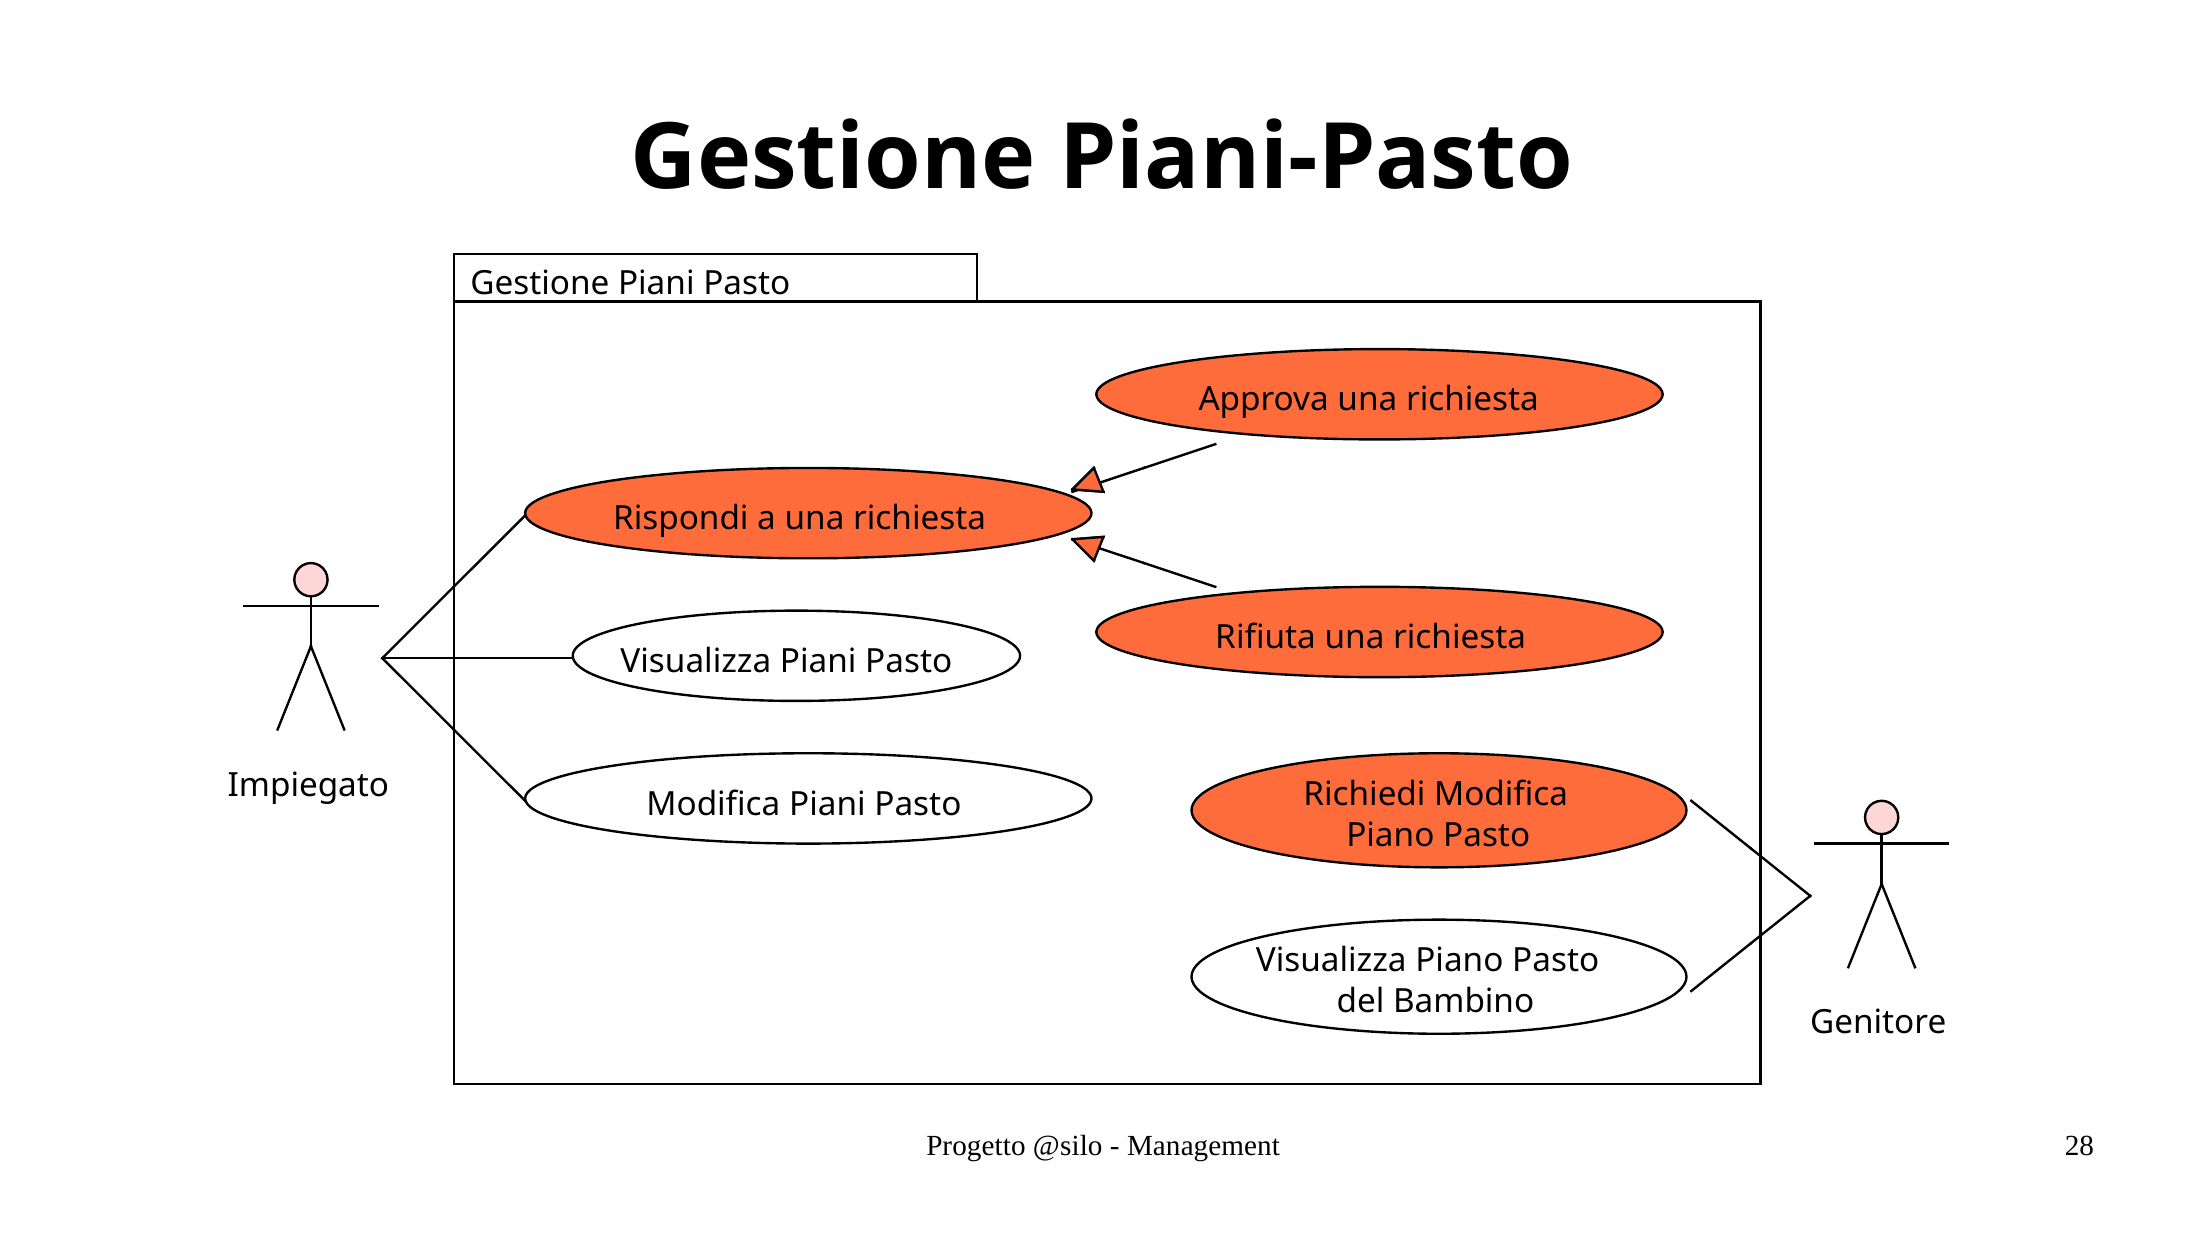

# Gestione Piani-Pasto
Progetto @silo - Management
28